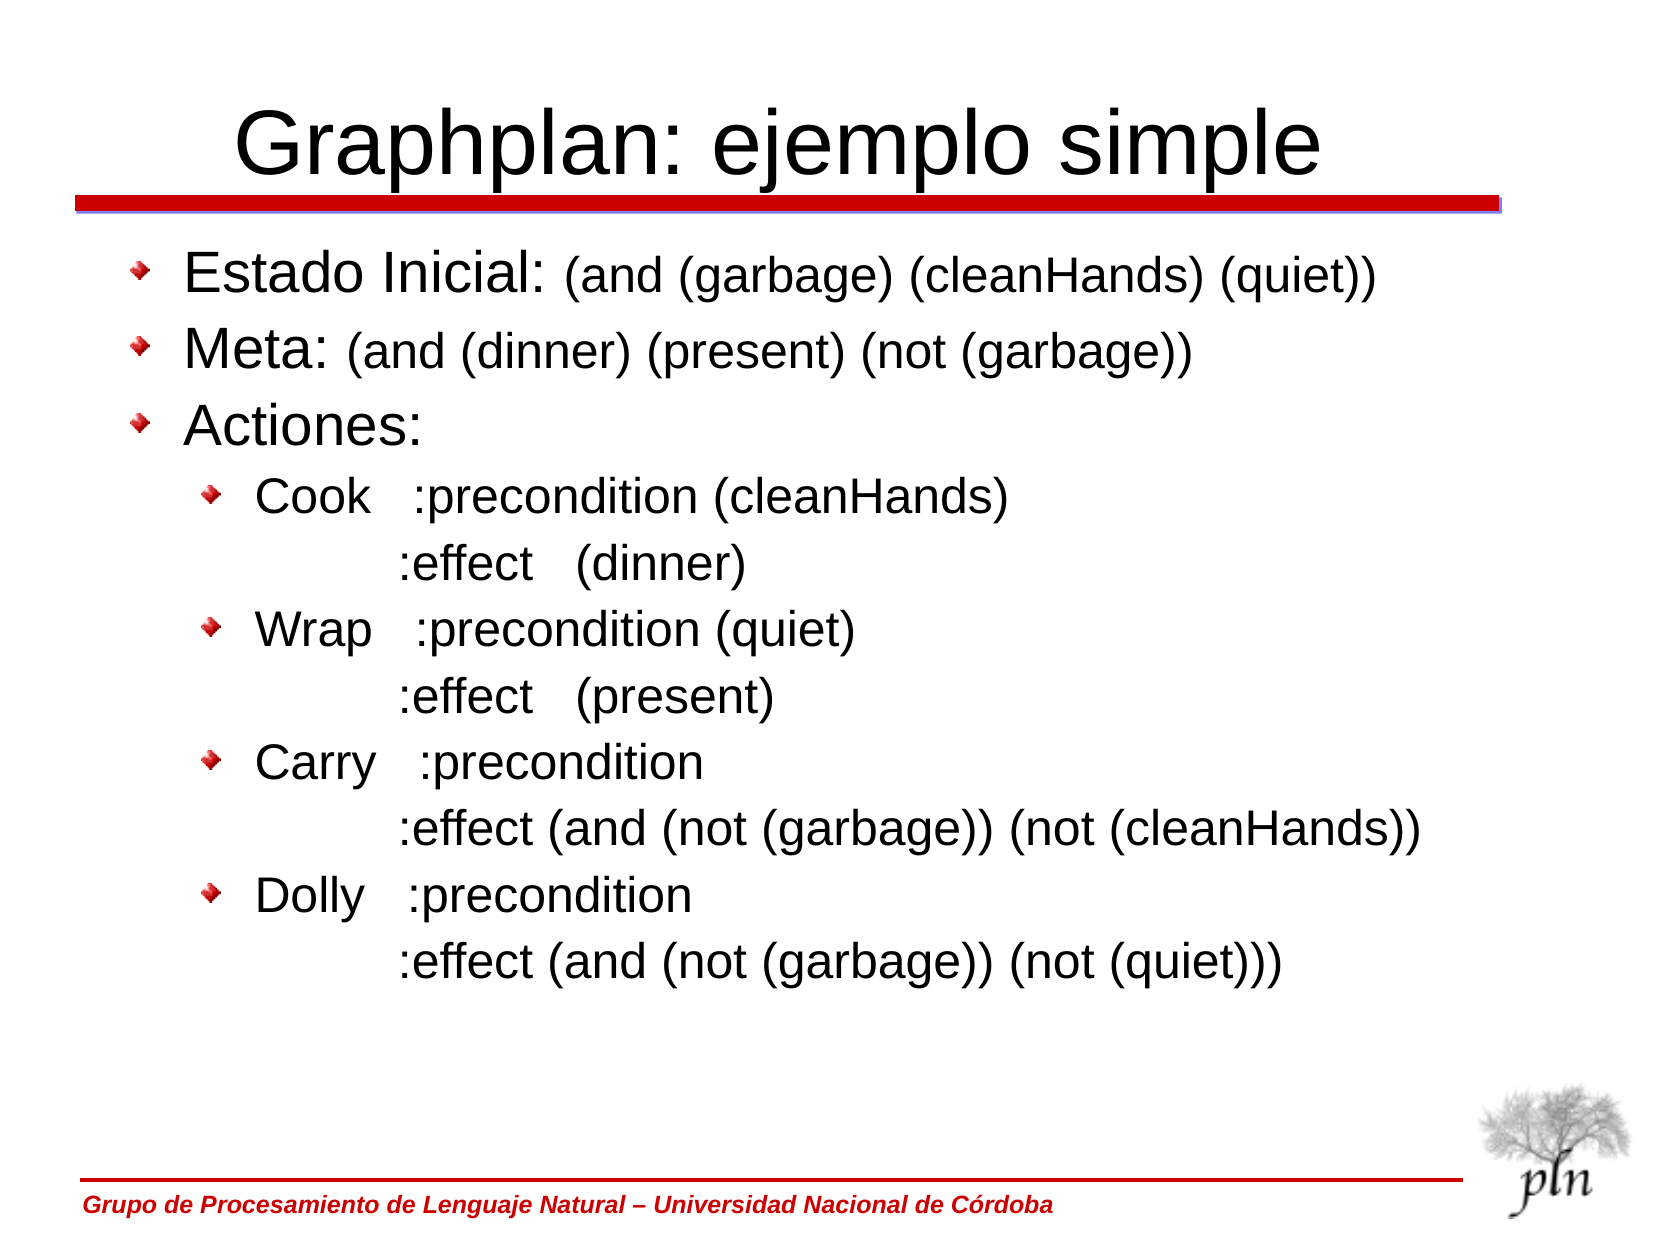

# Graphplan: ejemplo simple
Estado Inicial: (and (garbage) (cleanHands) (quiet))
Meta: (and (dinner) (present) (not (garbage))
Actiones:
Cook :precondition (cleanHands)
 :effect (dinner)
Wrap :precondition (quiet)
 :effect (present)
Carry :precondition
 :effect (and (not (garbage)) (not (cleanHands))
Dolly :precondition
 :effect (and (not (garbage)) (not (quiet)))